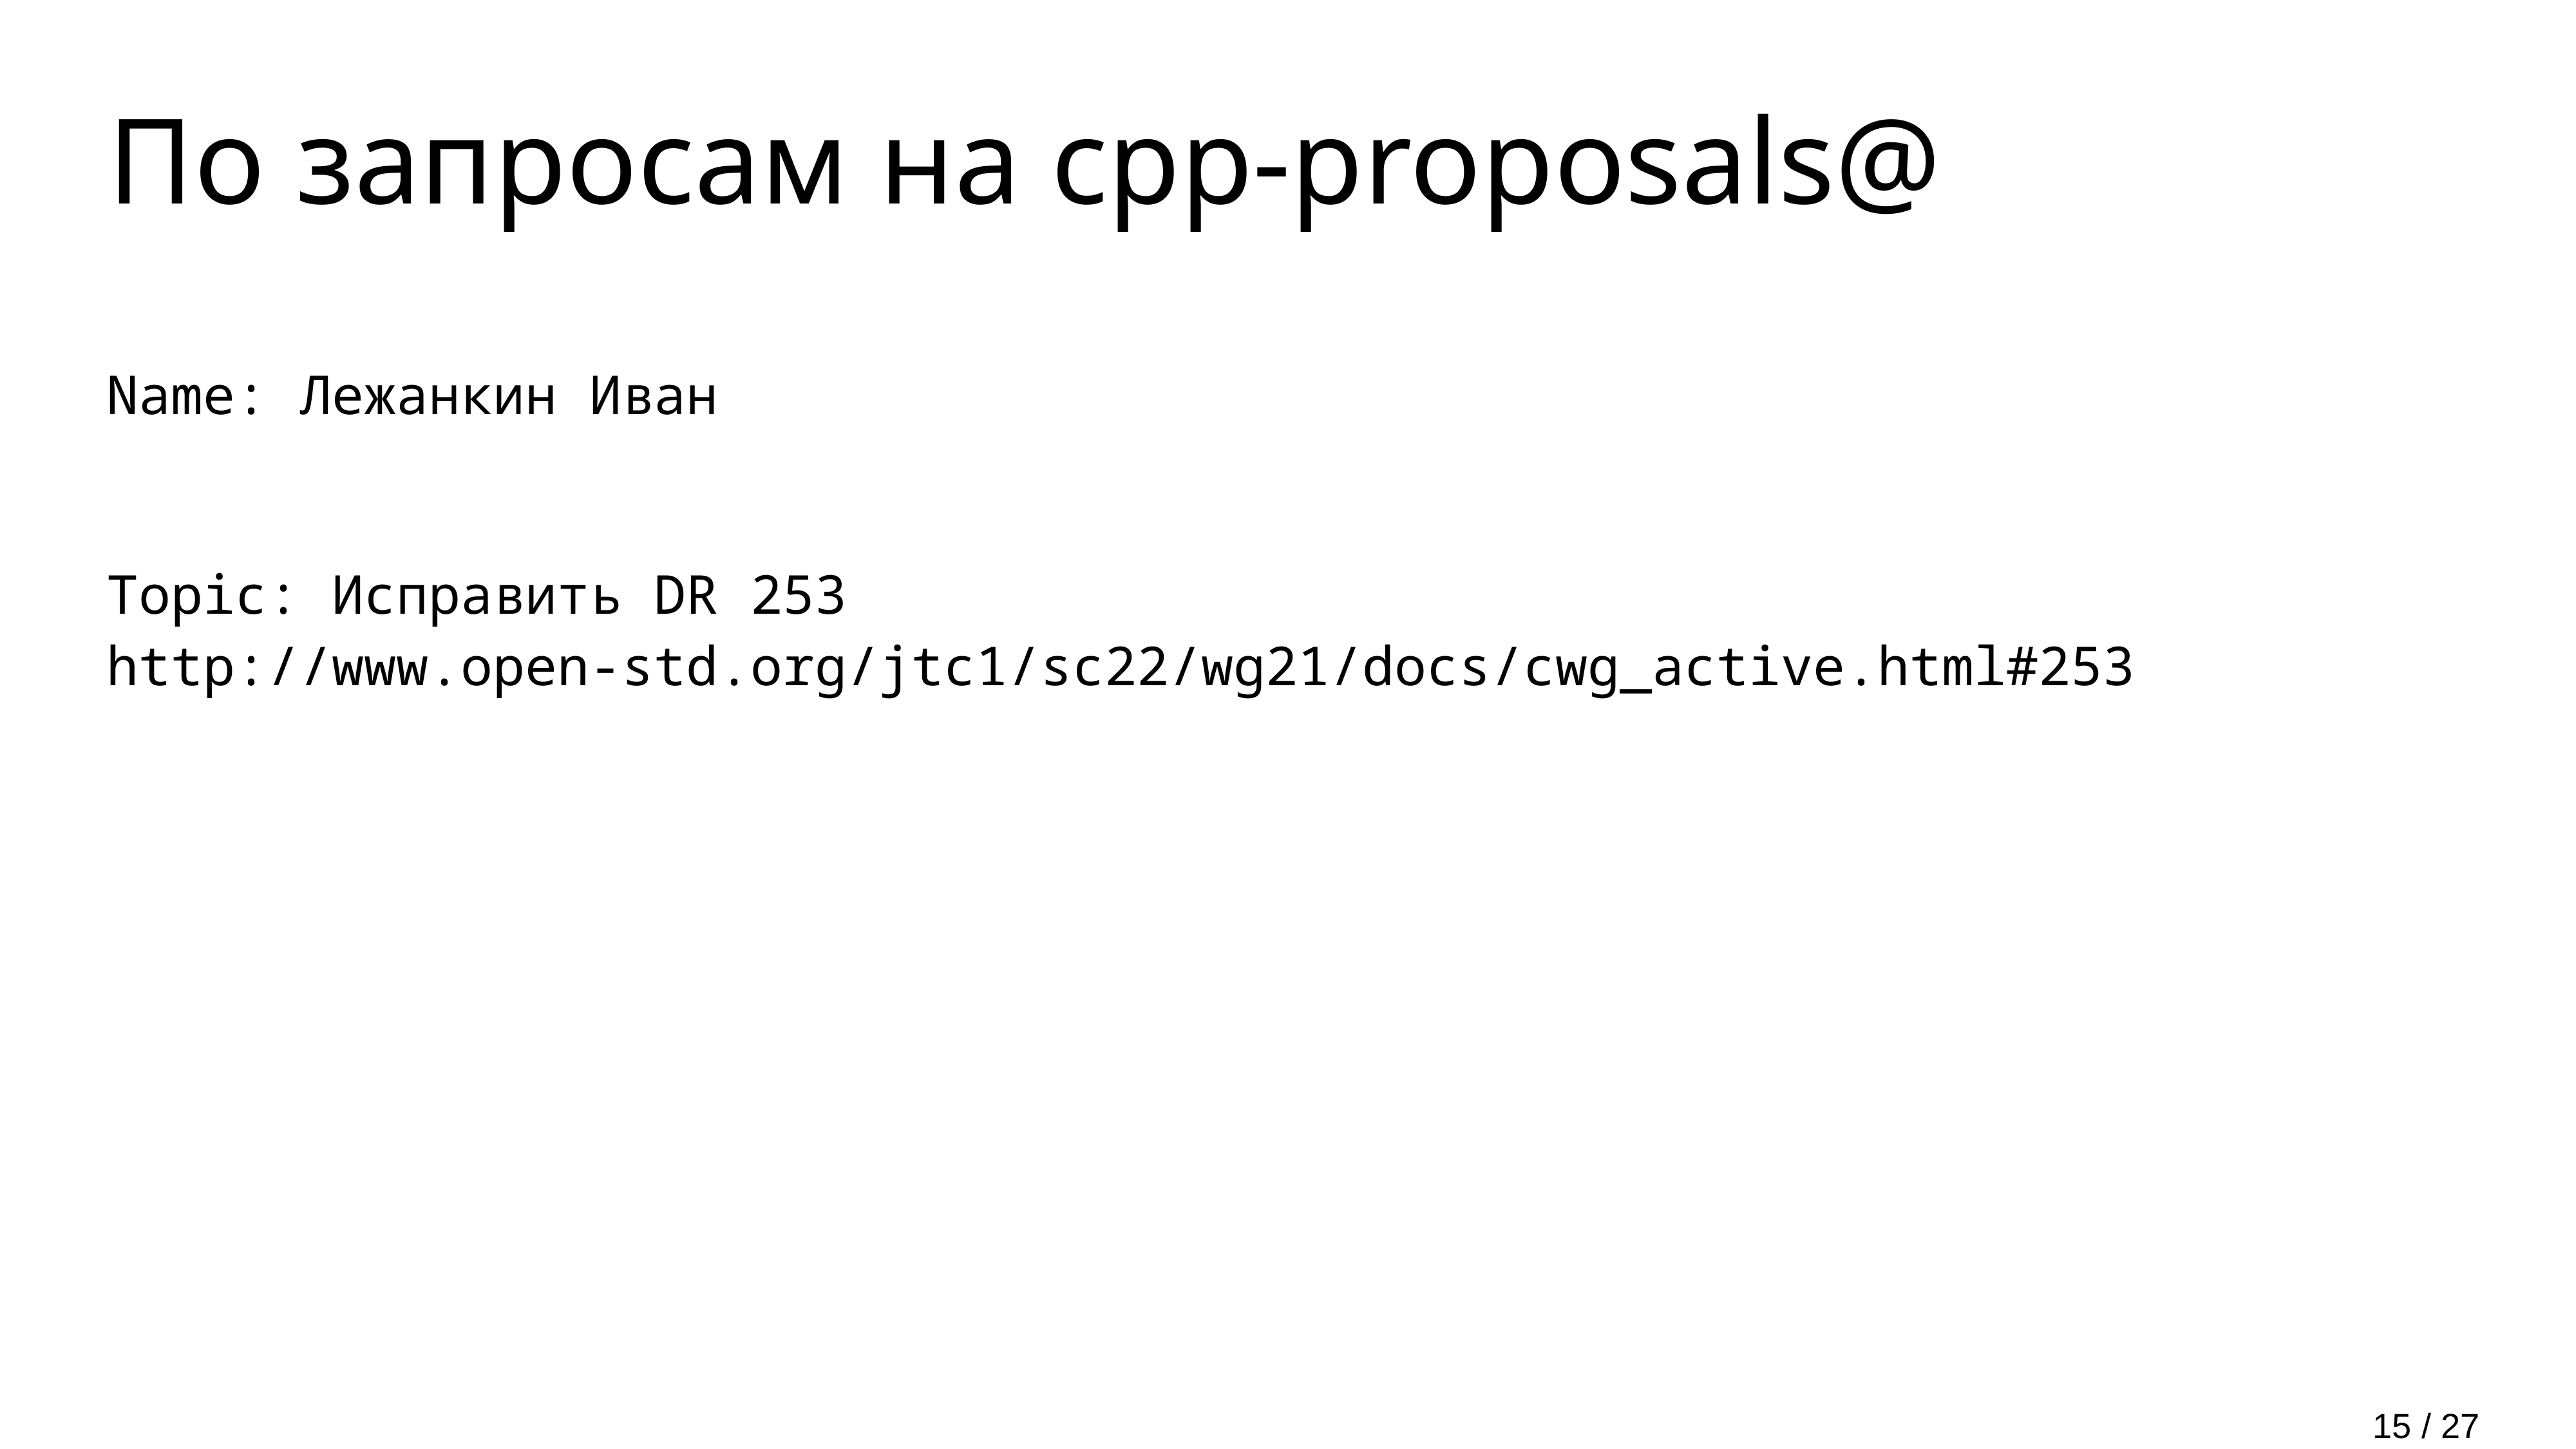

# По запросам на cpp-proposals@
Name: Лежанкин Иван
Topic: Исправить DR 253 http://www.open-std.org/jtc1/sc22/wg21/docs/cwg_active.html#253